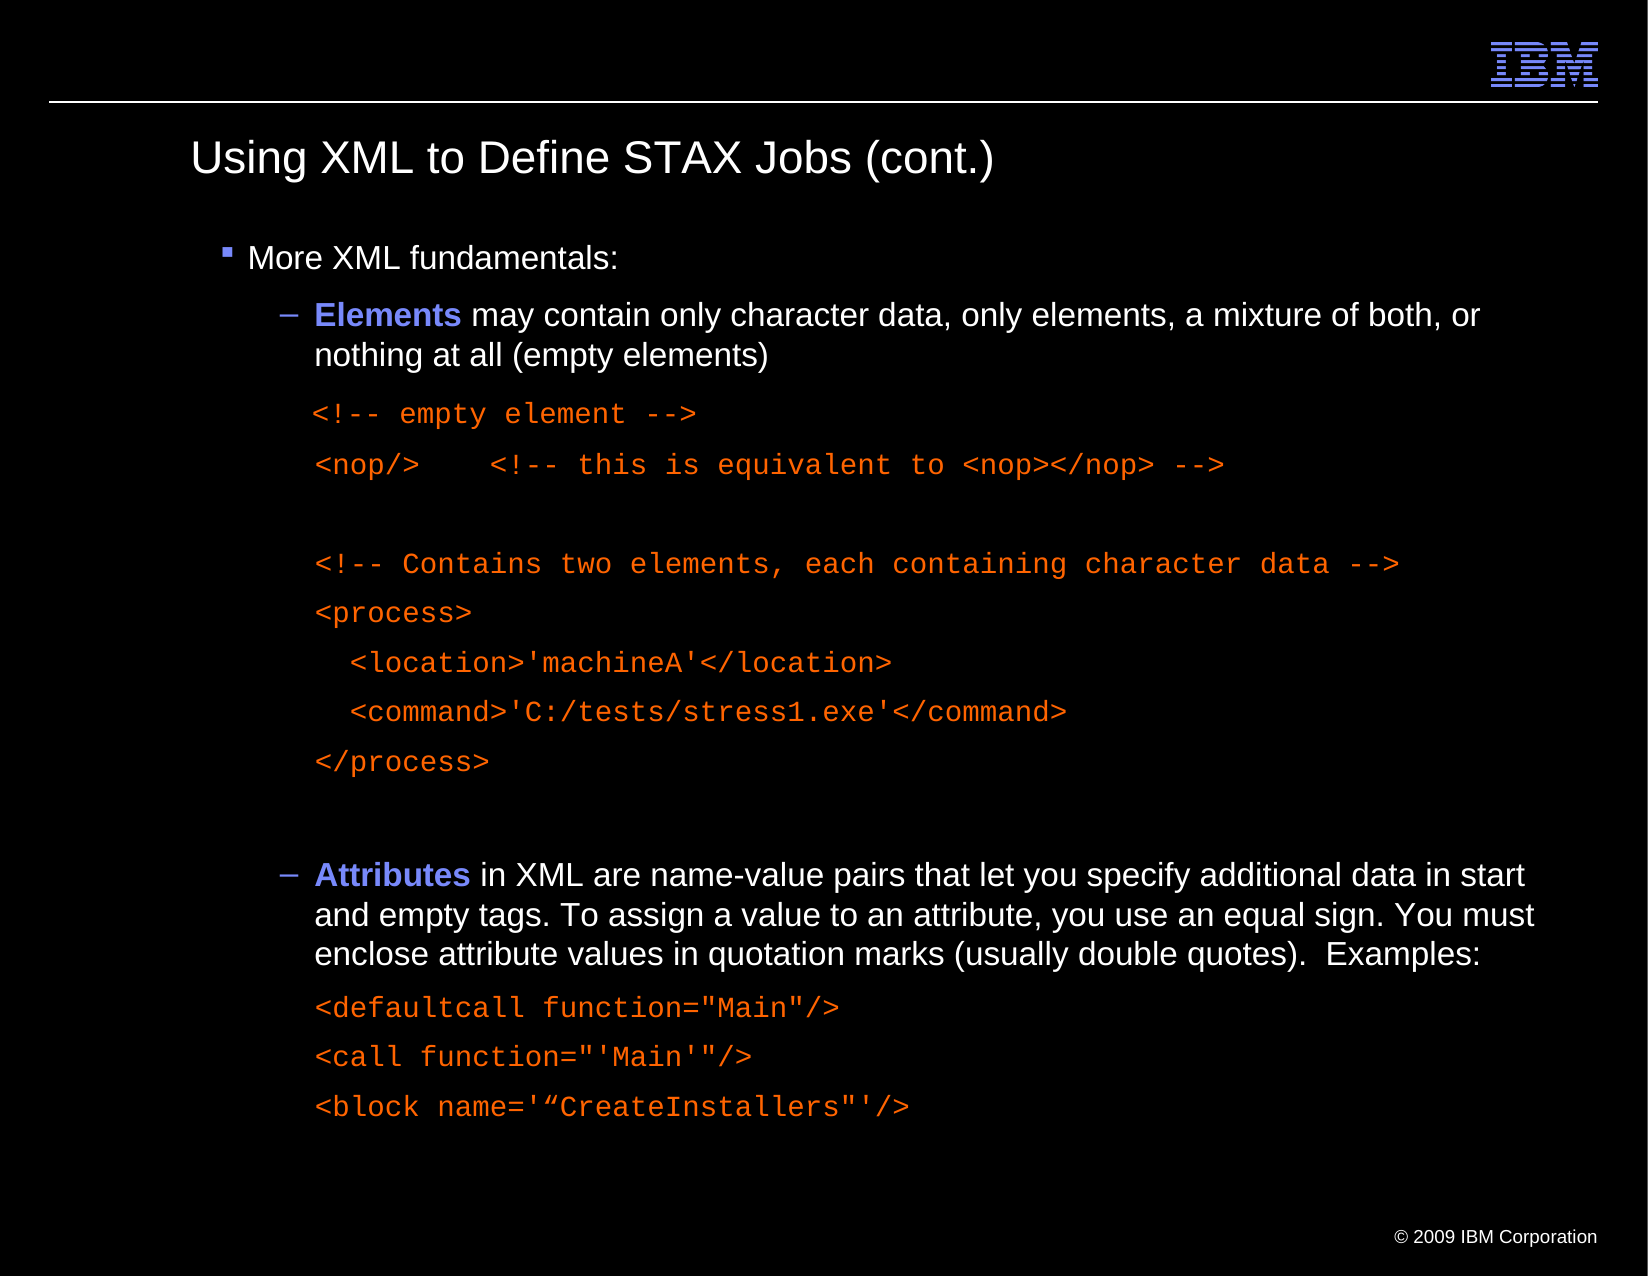

# Using XML to Define STAX Jobs (cont.)
More XML fundamentals:
Elements may contain only character data, only elements, a mixture of both, or nothing at all (empty elements)
 <!-- empty element -->
 <nop/> <!-- this is equivalent to <nop></nop> -->
 <!-- Contains two elements, each containing character data -->
 <process>
 <location>'machineA'</location>
 <command>'C:/tests/stress1.exe'</command>
 </process>
Attributes in XML are name-value pairs that let you specify additional data in start and empty tags. To assign a value to an attribute, you use an equal sign. You must enclose attribute values in quotation marks (usually double quotes). Examples:
 <defaultcall function="Main"/>
 <call function="'Main'"/>
 <block name='“CreateInstallers"'/>